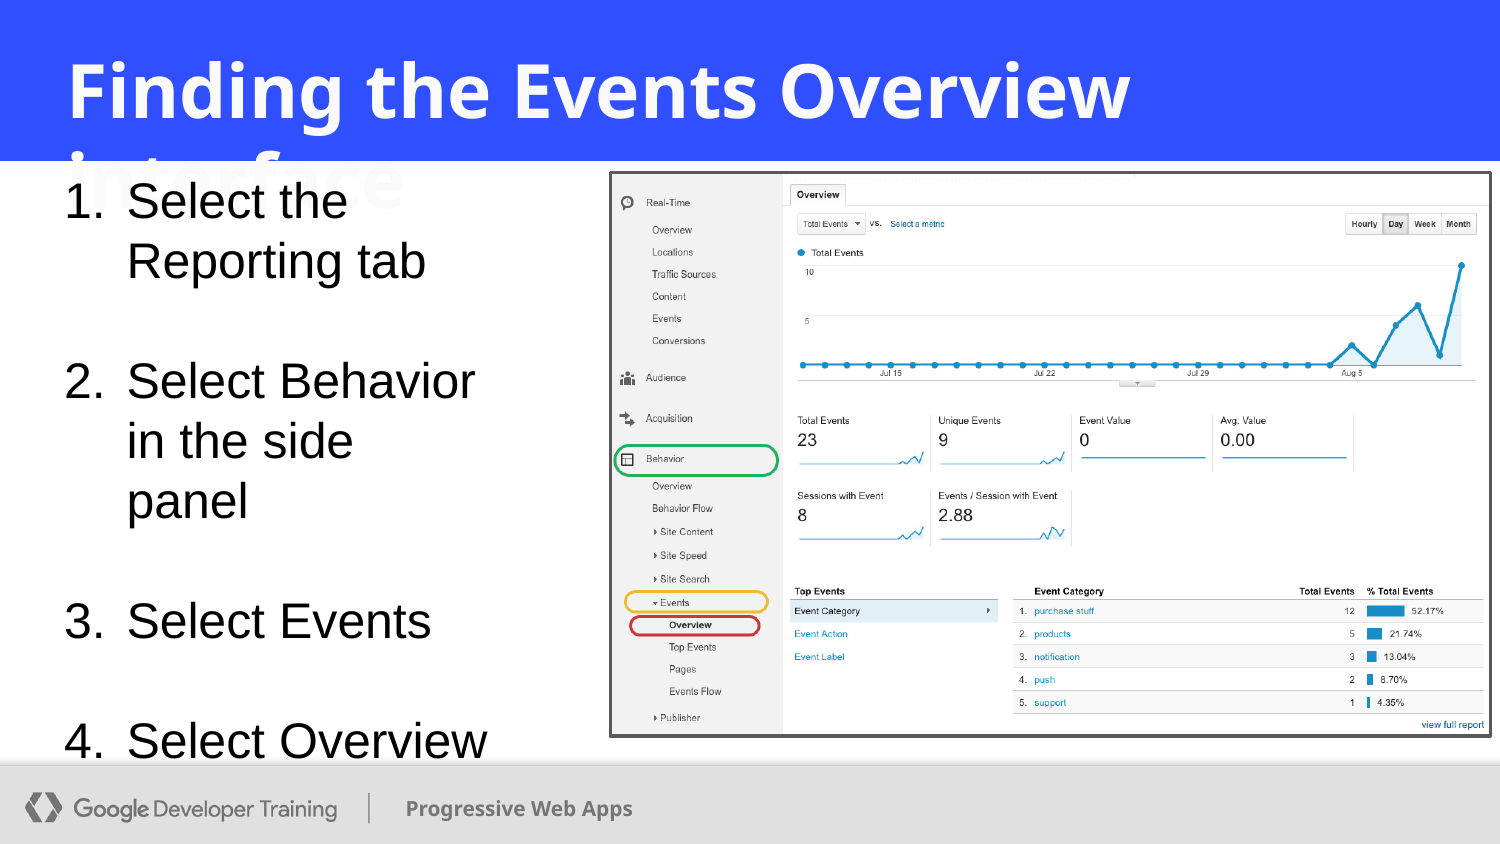

# Finding the Events Overview interface
Select the Reporting tab
Select Behavior in the side panel
Select Events
Select Overview